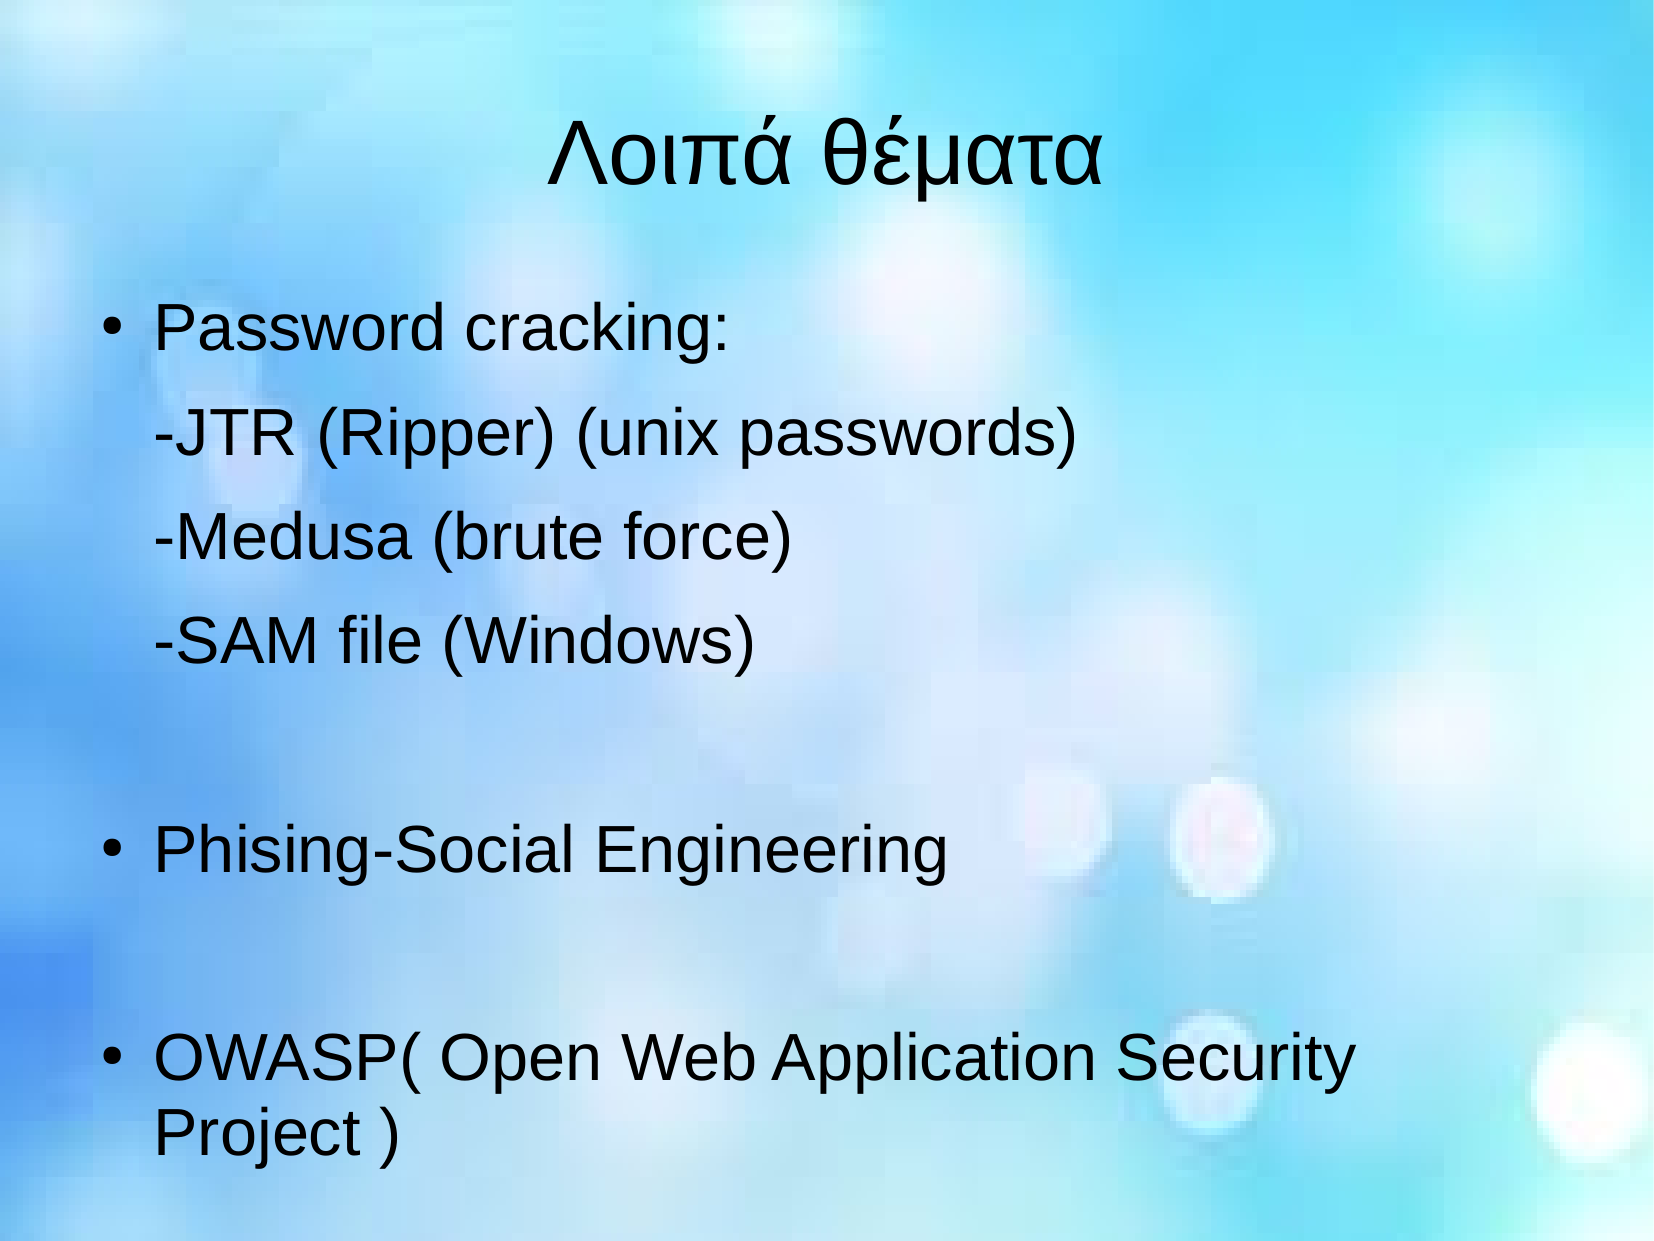

# Λοιπά θέματα
Password cracking:
-JTR (Ripper) (unix passwords)
-Medusa (brute force)
-SAM file (Windows)
Phising-Social Engineering
OWASP( Open Web Application Security Project )